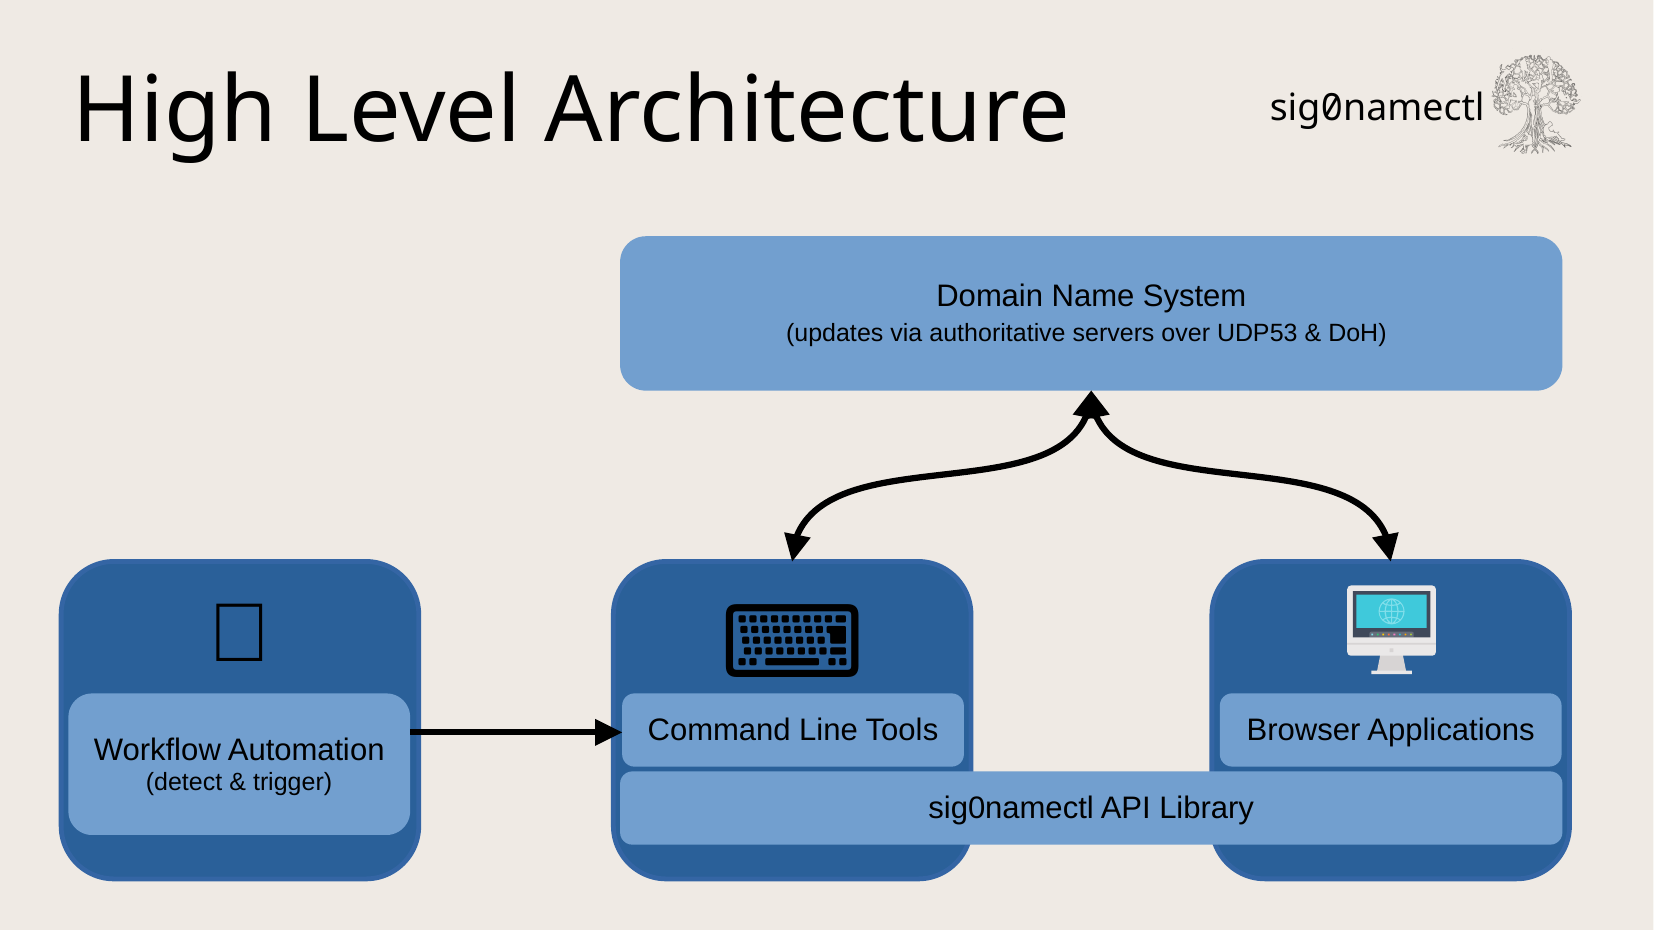

# High Level Architecture
sig0namectl
Domain Name System
(updates via authoritative servers over UDP53 & DoH)
🤖
⌨
Browser Applications
Command Line Tools
Workflow Automation
(detect & trigger)
sig0namectl API Library